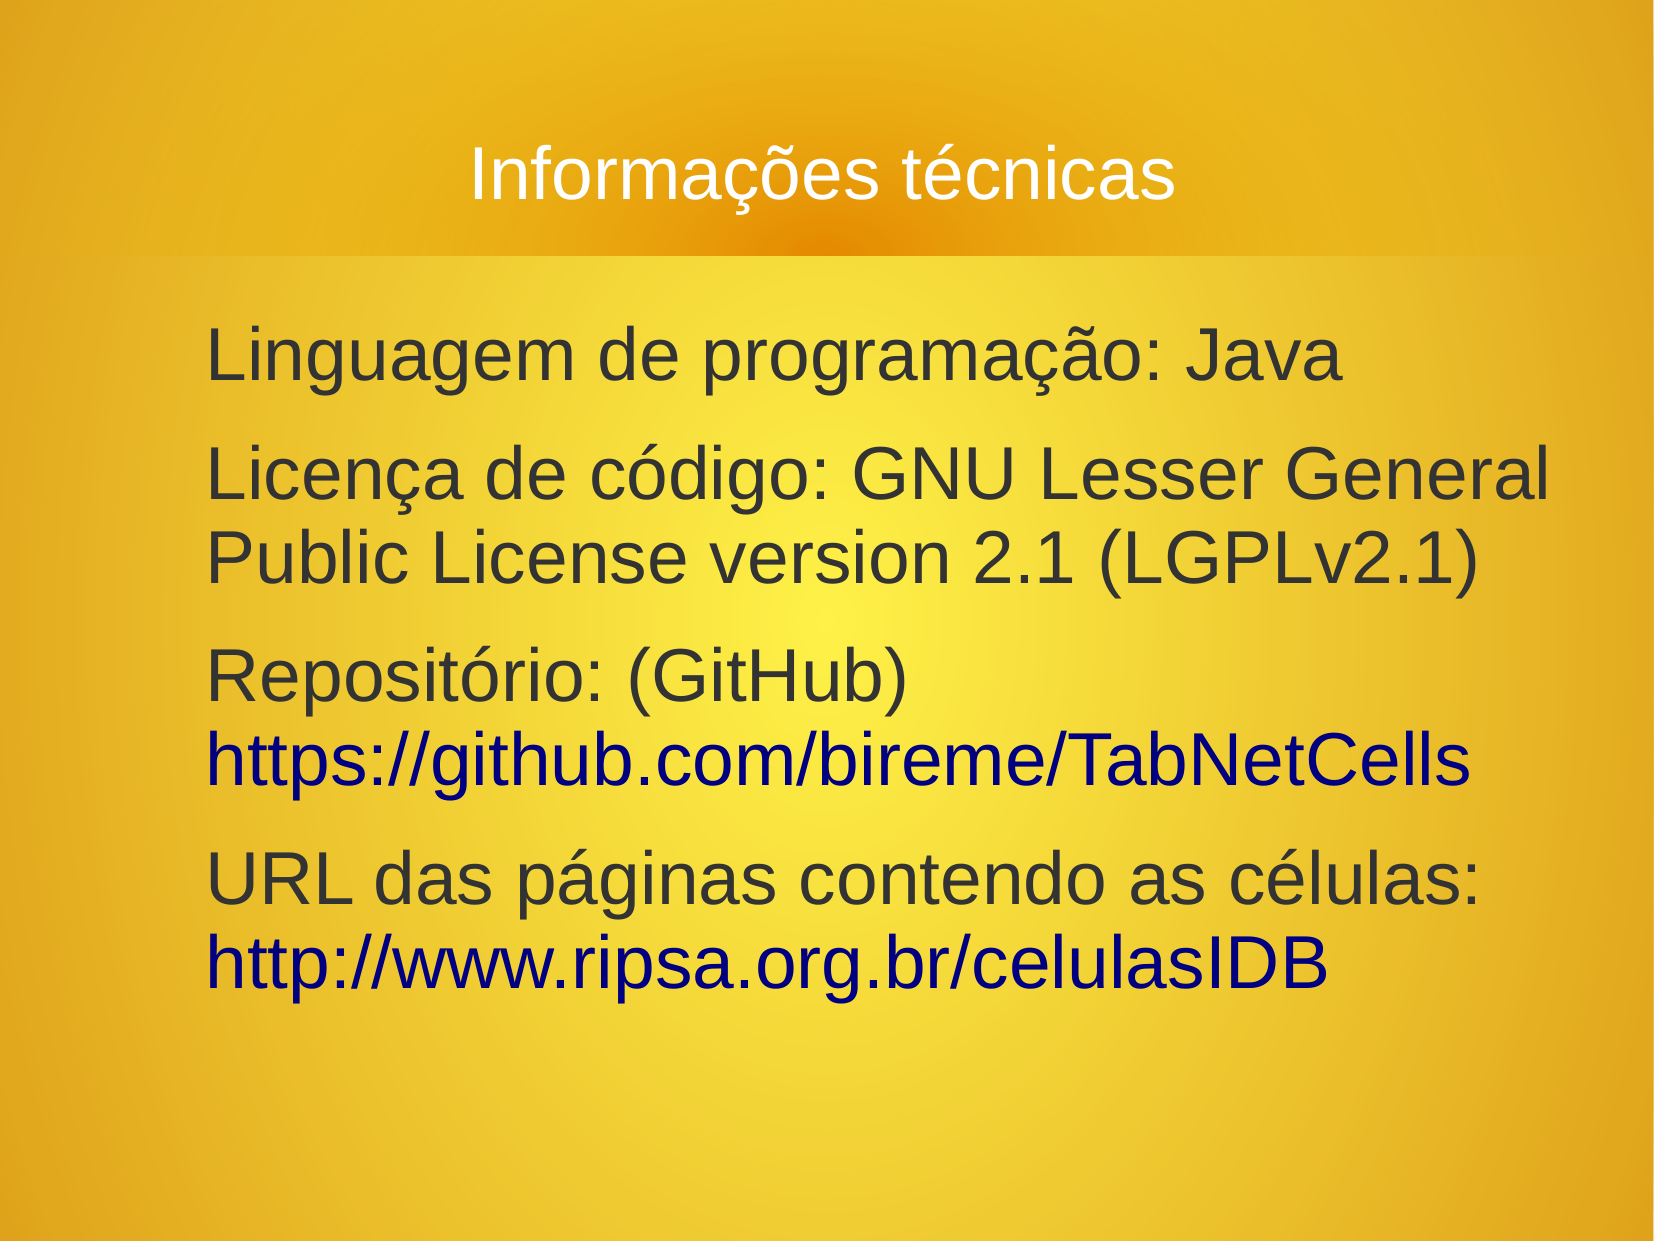

# Informações técnicas
Linguagem de programação: Java
Licença de código: GNU Lesser General Public License version 2.1 (LGPLv2.1)
Repositório: (GitHub) https://github.com/bireme/TabNetCells
URL das páginas contendo as células: http://www.ripsa.org.br/celulasIDB